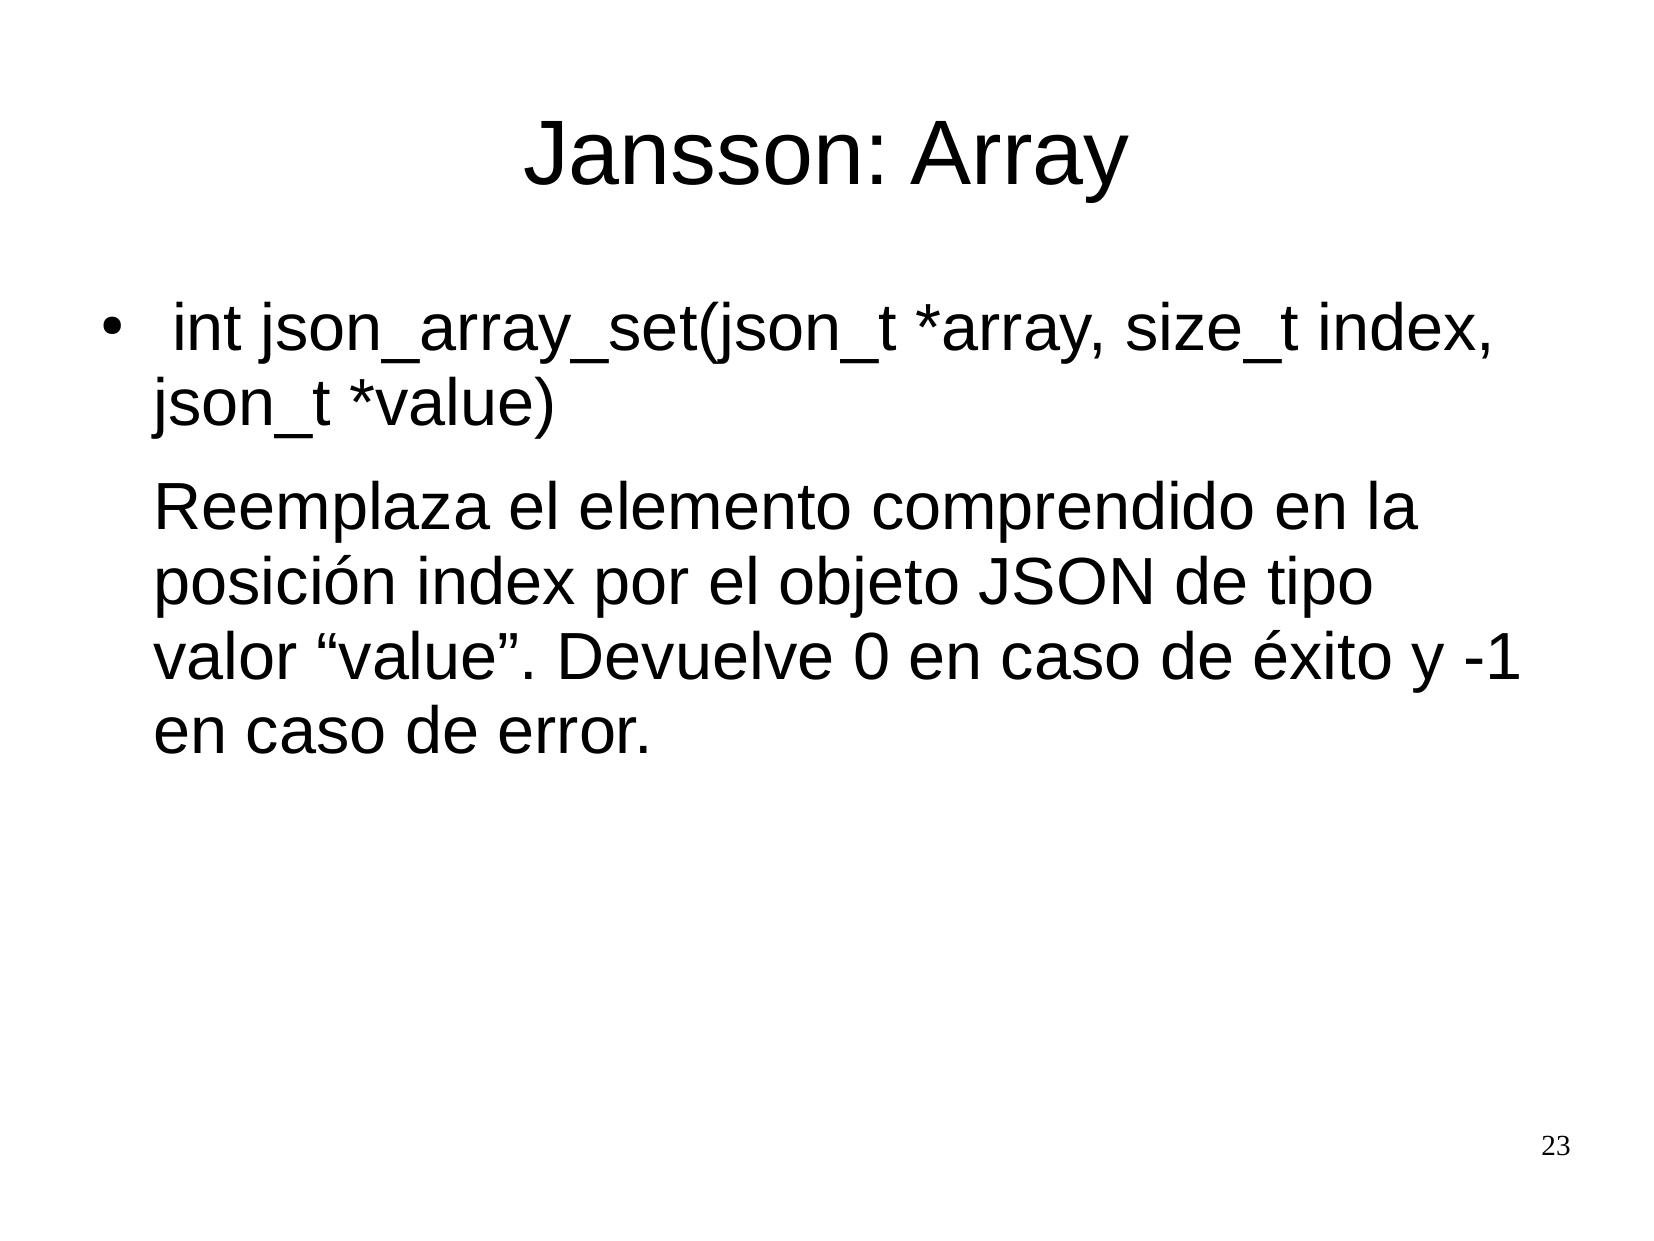

# Jansson: Array
 int json_array_set(json_t *array, size_t index, json_t *value)
Reemplaza el elemento comprendido en la posición index por el objeto JSON de tipo valor “value”. Devuelve 0 en caso de éxito y -1 en caso de error.
23